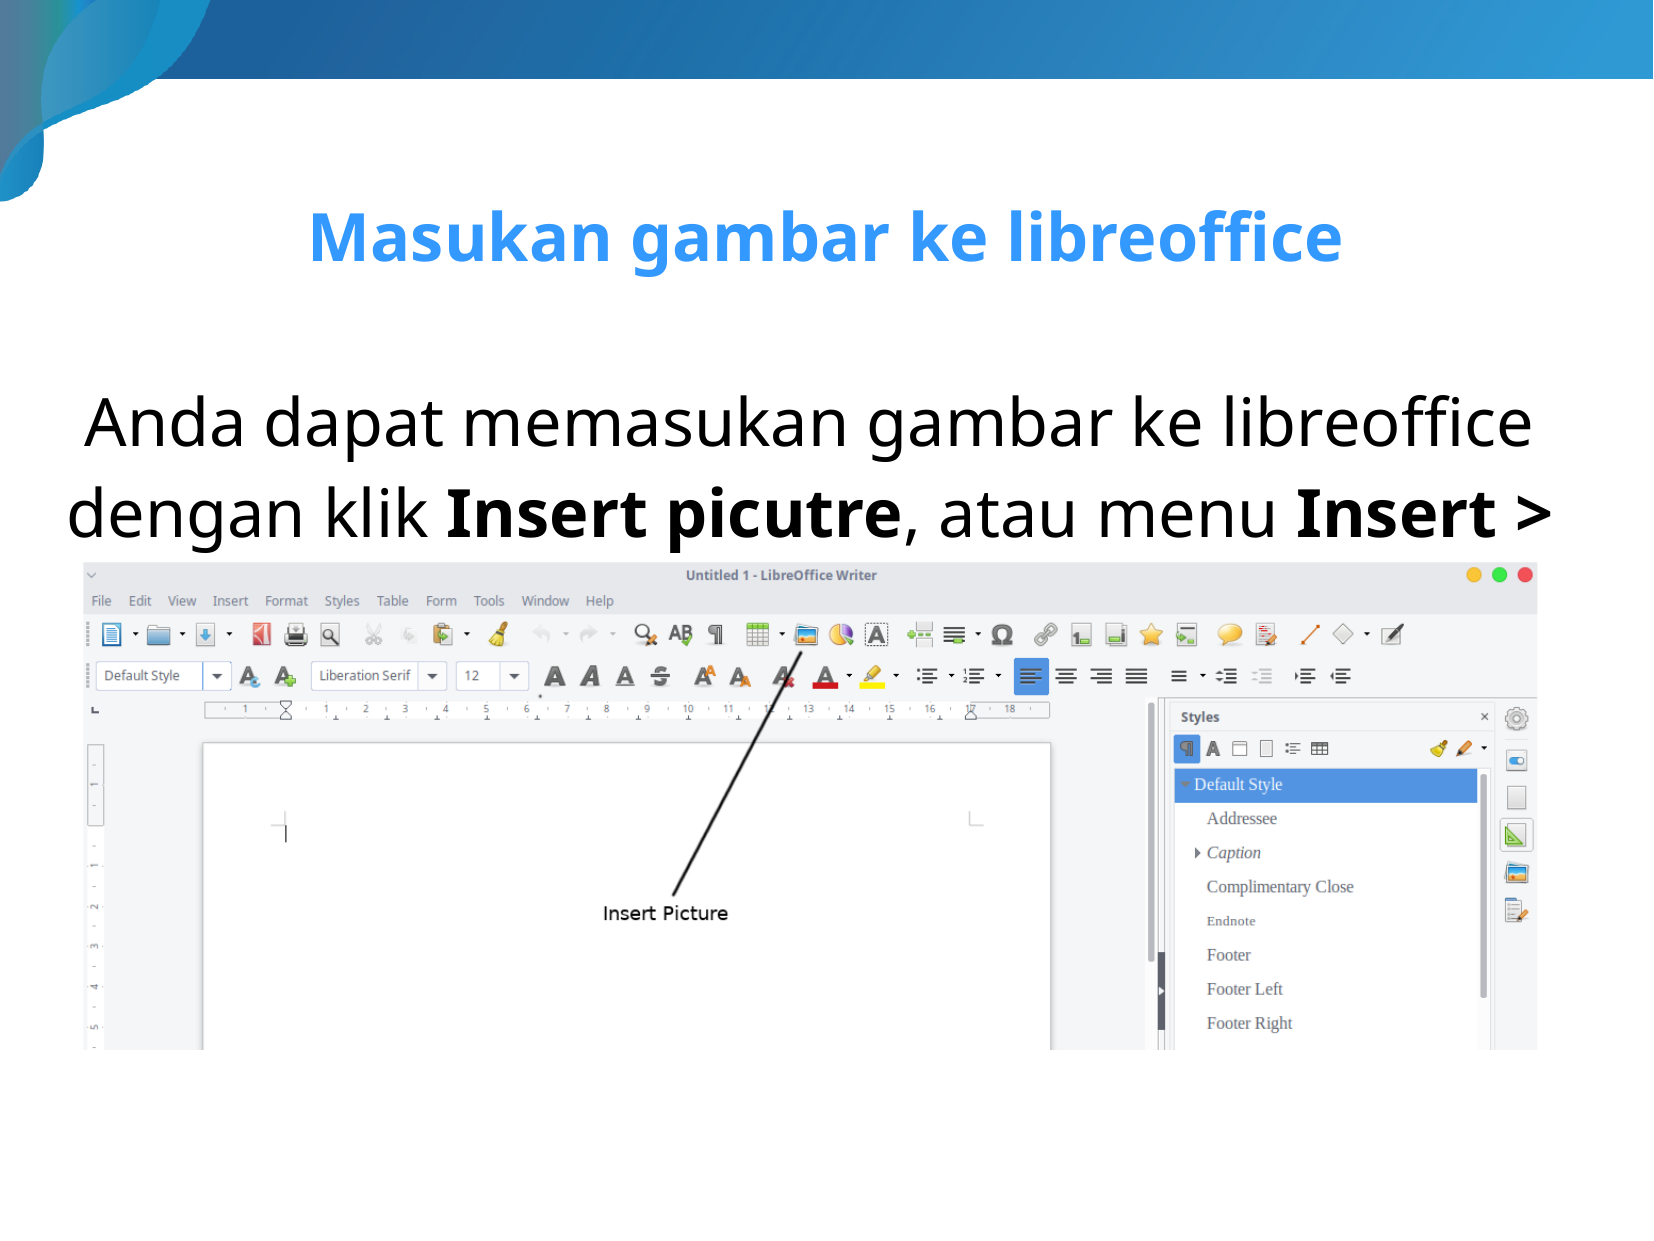

# Masukan gambar ke libreoffice
Anda dapat memasukan gambar ke libreoffice dengan klik Insert picutre, atau menu Insert > Picture.